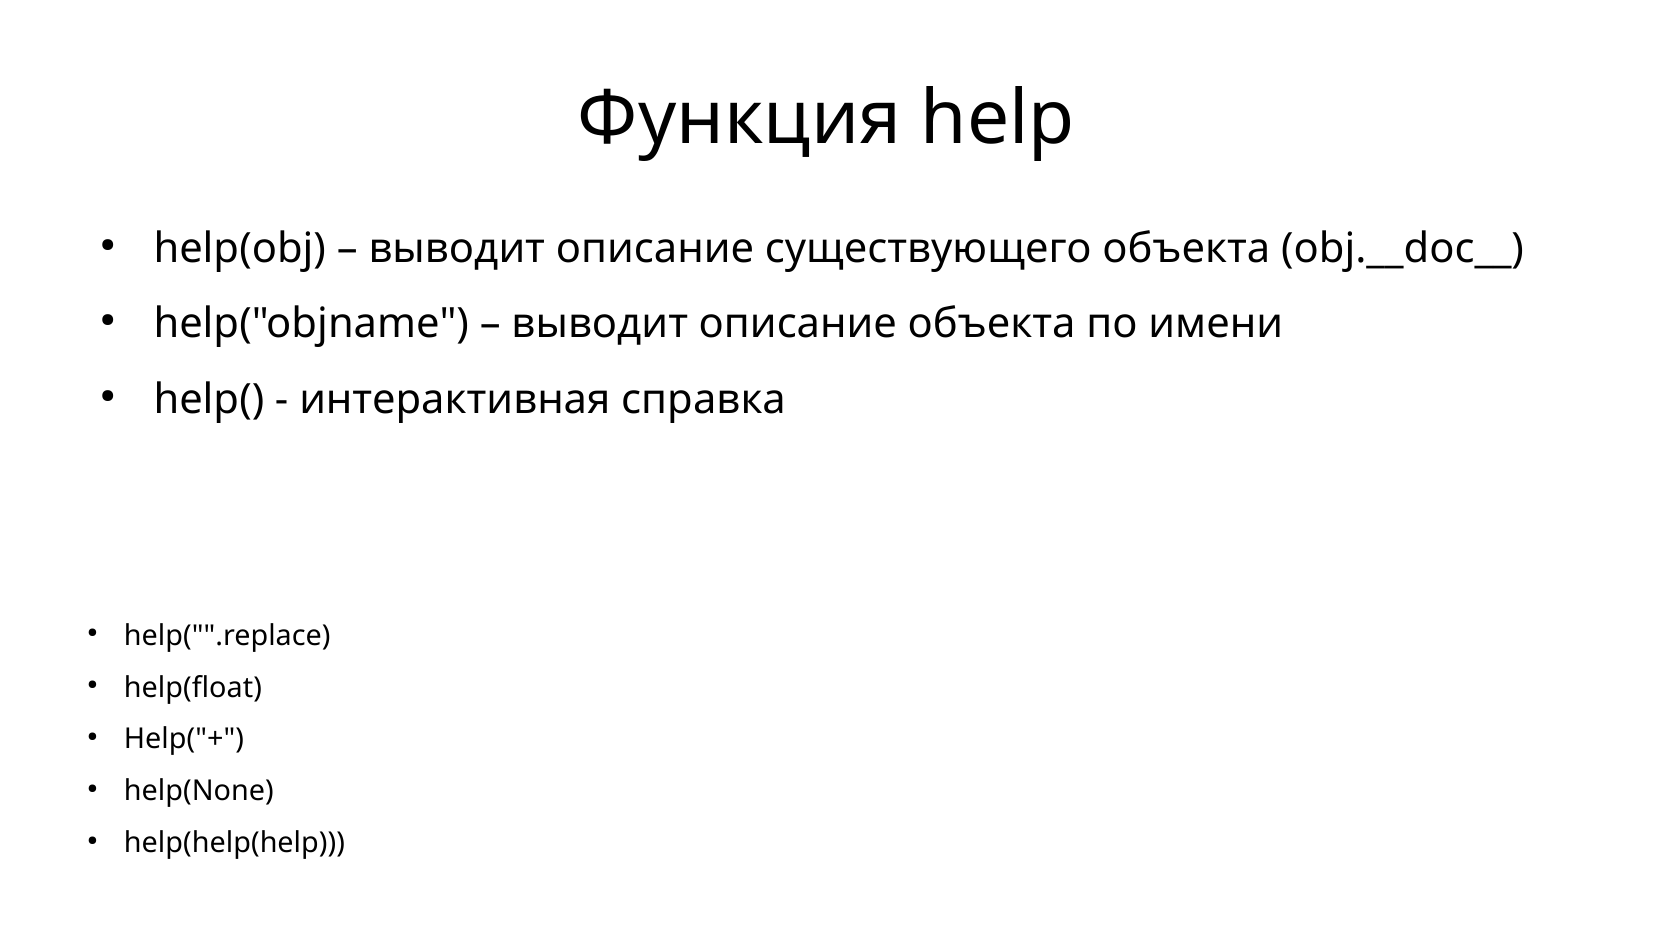

# Функция help
help(obj) – выводит описание существующего объекта (obj.__doc__)
help("objname") – выводит описание объекта по имени
help() - интерактивная справка
help("".replace)
help(float)
Help("+")
help(None)
help(help(help)))